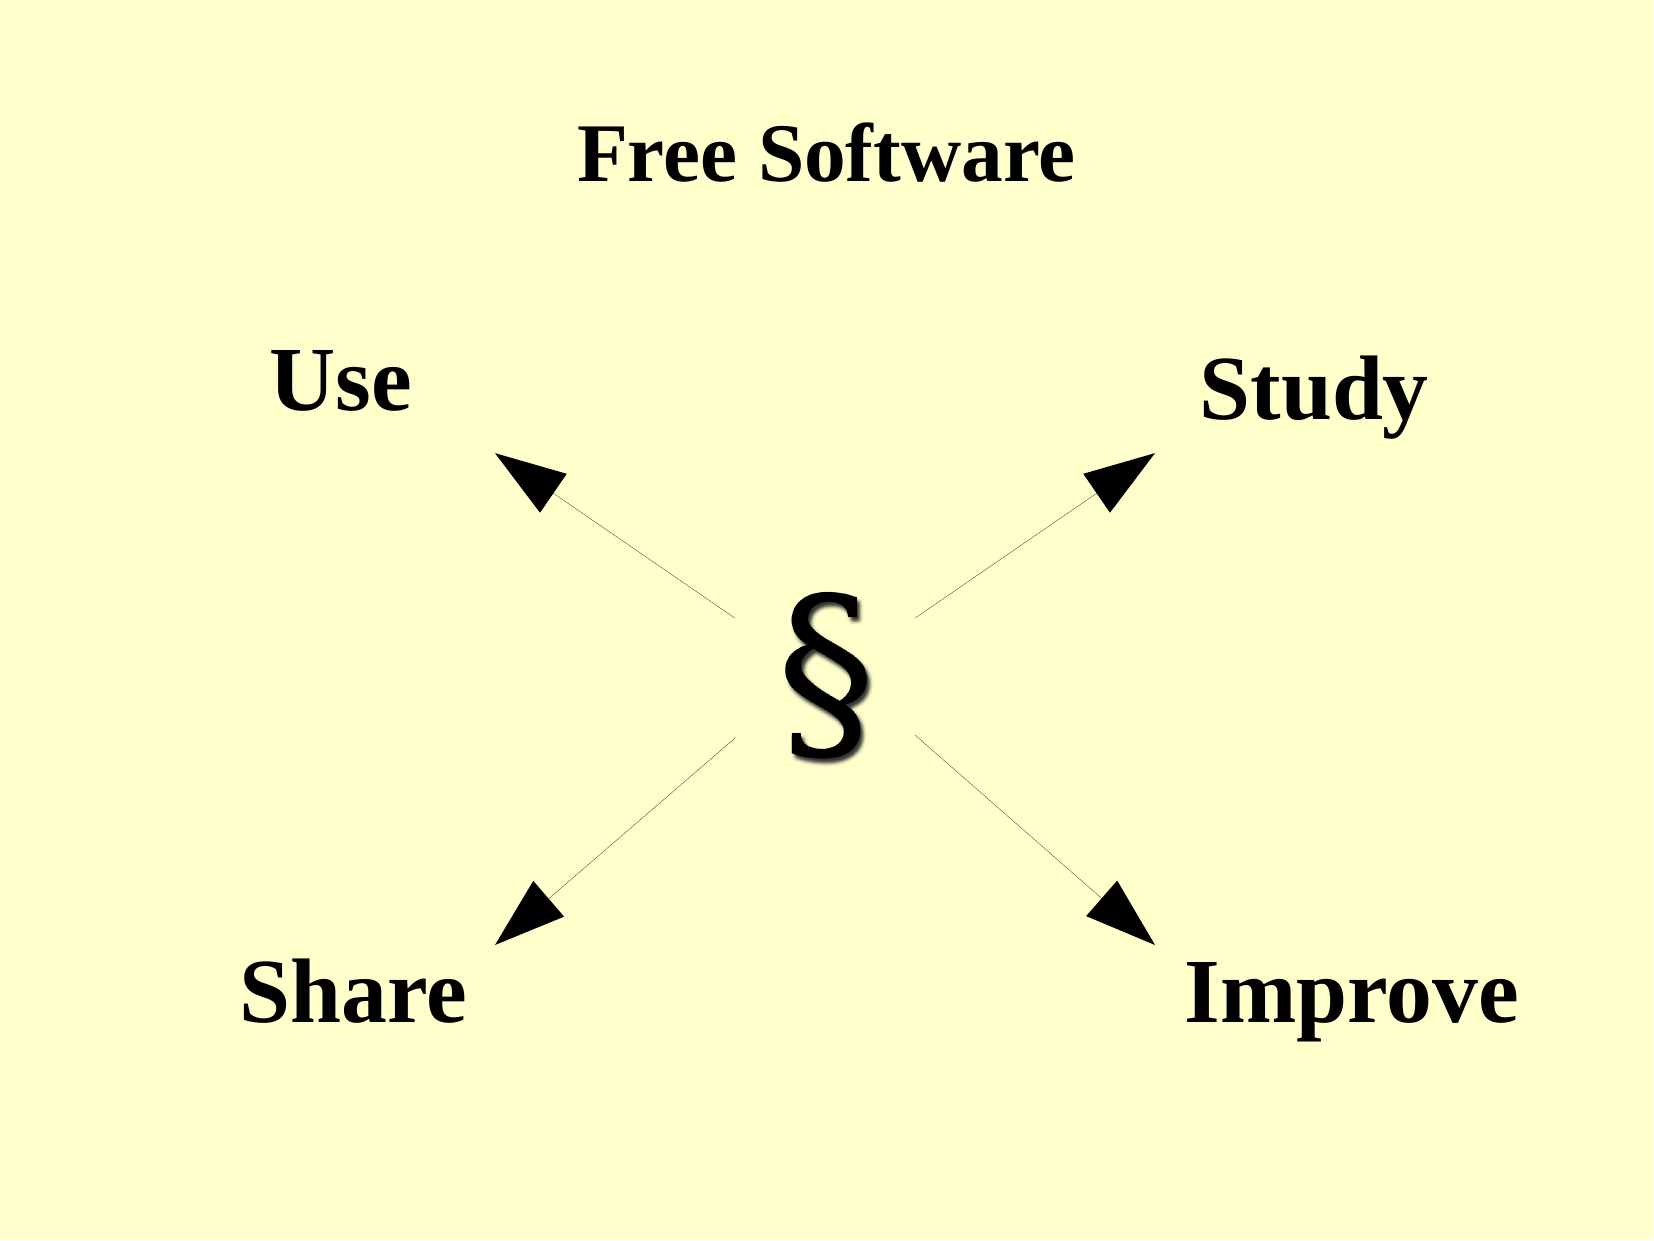

# Free Software
Use
Study
Share
Improve